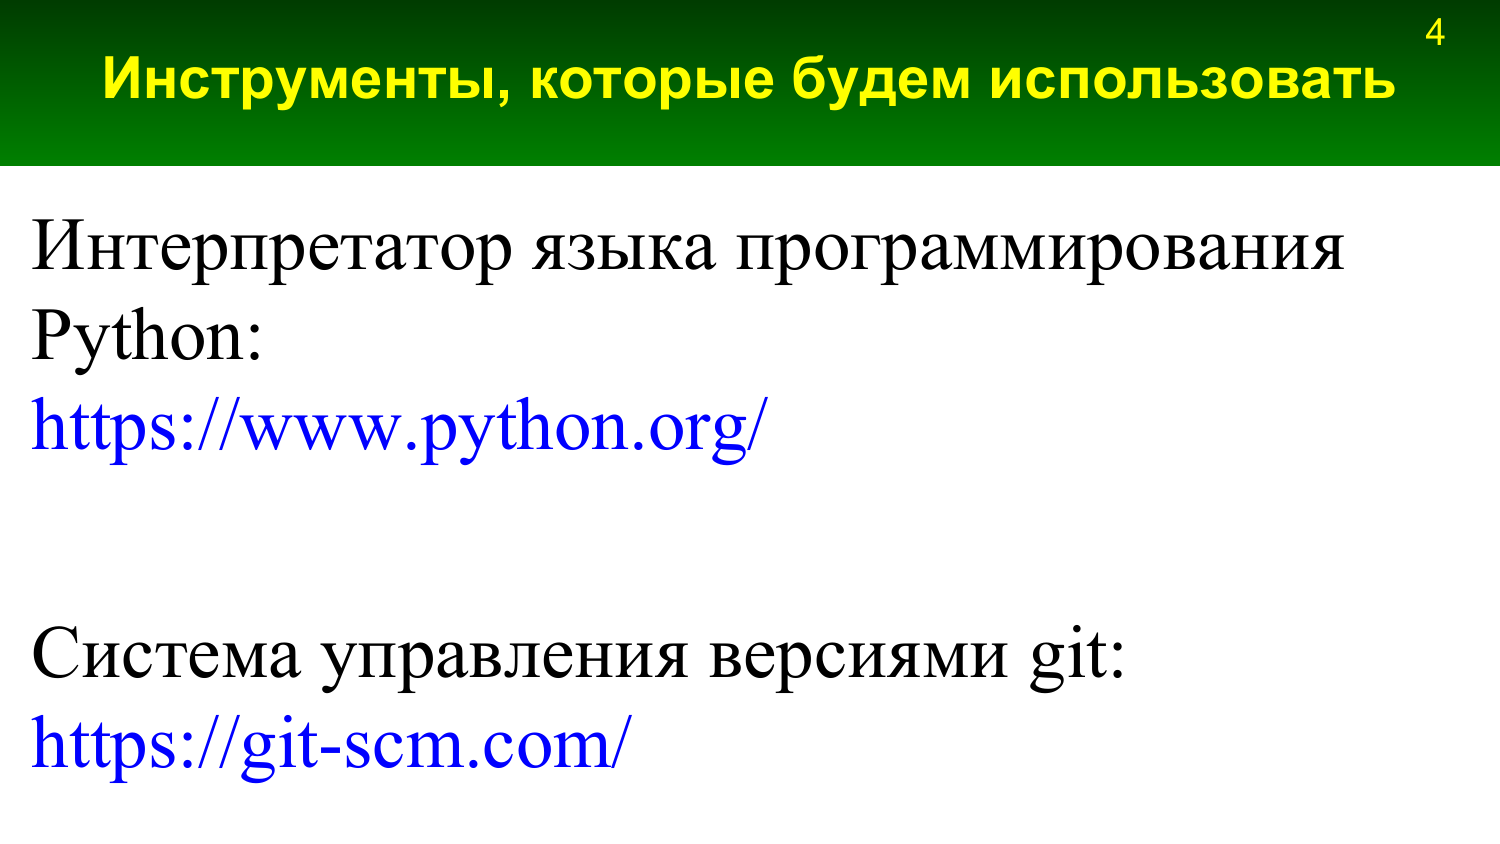

# Инструменты, которые будем использовать
Интерпретатор языка программирования
Python:
https://www.python.org/
Система управления версиями git:
https://git-scm.com/